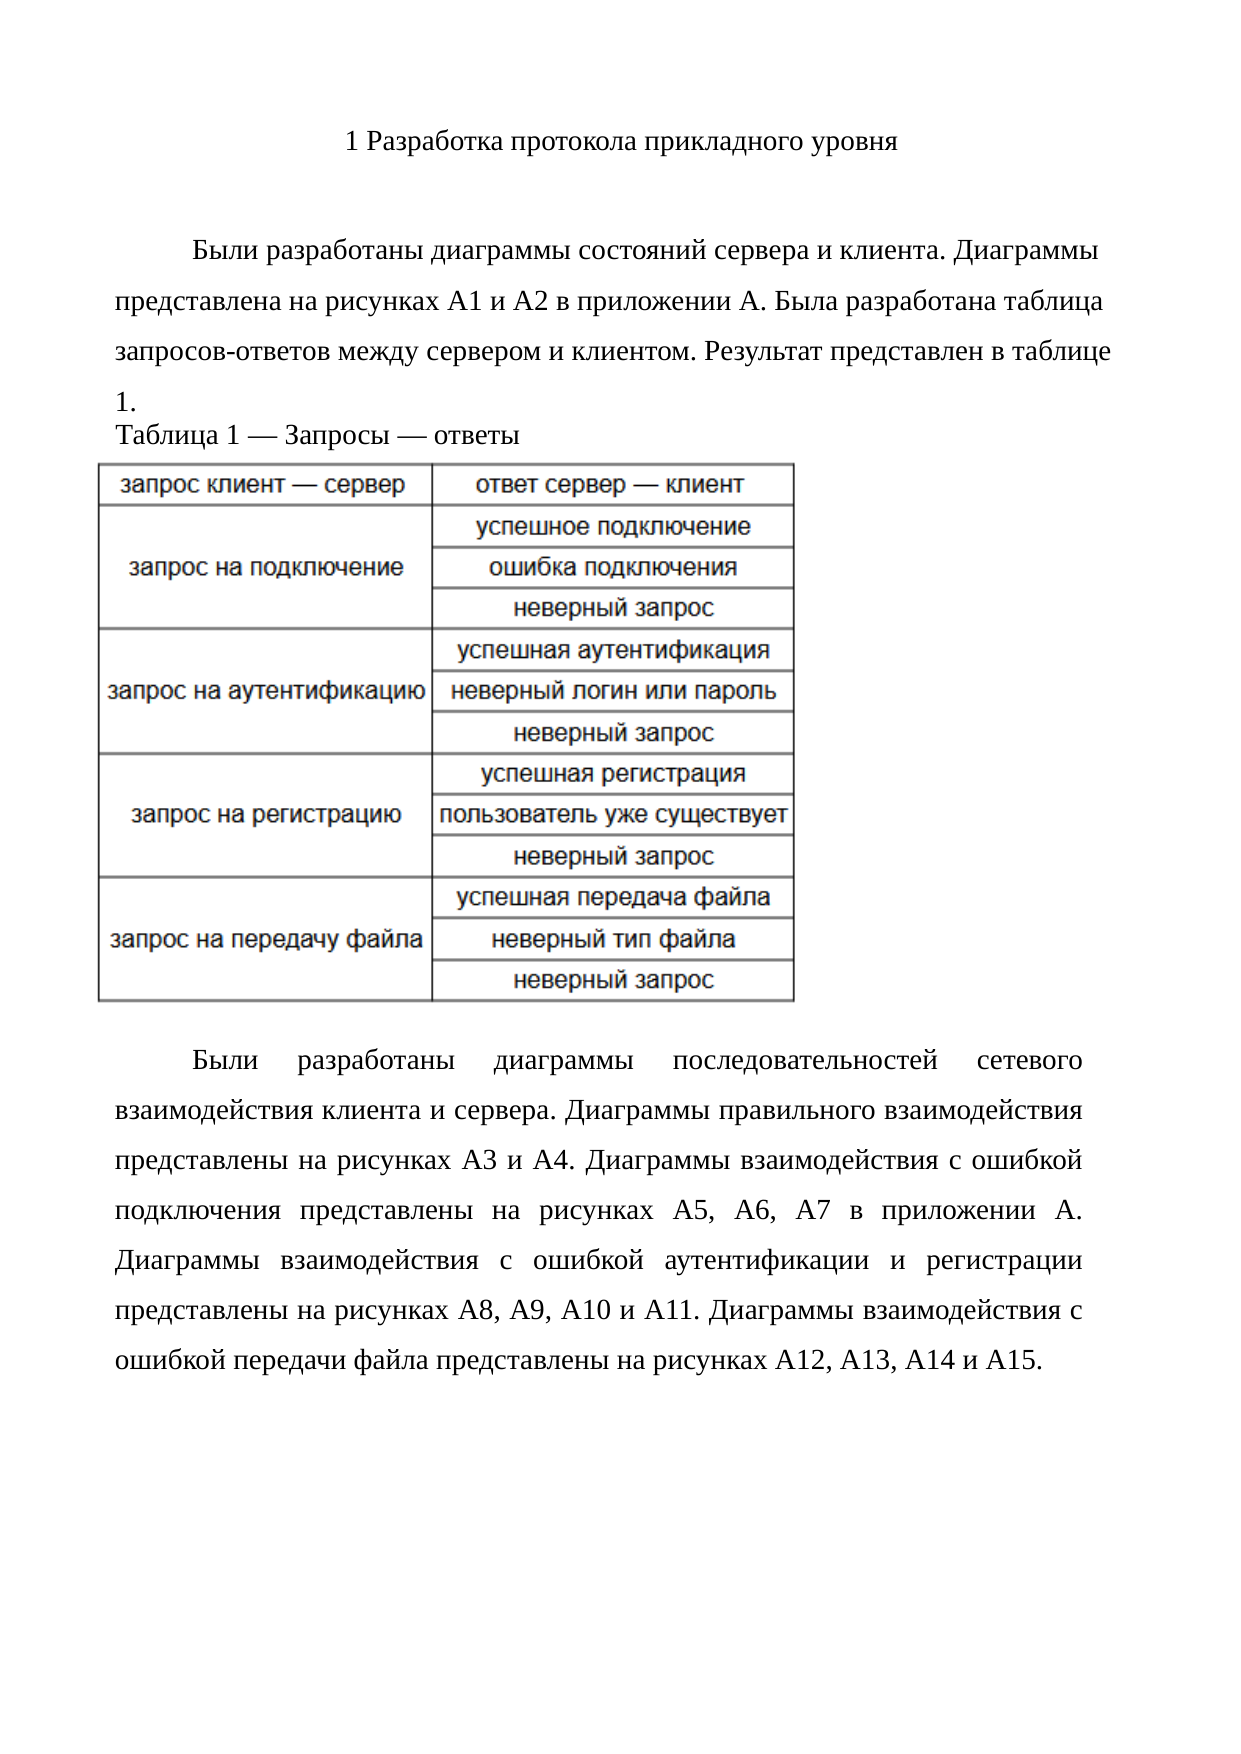

1 Разработка протокола прикладного уровня
Были разработаны диаграммы состояний сервера и клиента. Диаграммы представлена на рисунках А1 и А2 в приложении А. Была разработана таблица запросов-ответов между сервером и клиентом. Результат представлен в таблице 1.
Таблица 1 — Запросы — ответы
Были разработаны диаграммы последовательностей сетевого взаимодействия клиента и сервера. Диаграммы правильного взаимодействия представлены на рисунках А3 и А4. Диаграммы взаимодействия с ошибкой подключения представлены на рисунках А5, А6, А7 в приложении А. Диаграммы взаимодействия с ошибкой аутентификации и регистрации представлены на рисунках А8, А9, А10 и А11. Диаграммы взаимодействия с ошибкой передачи файла представлены на рисунках А12, А13, А14 и А15.